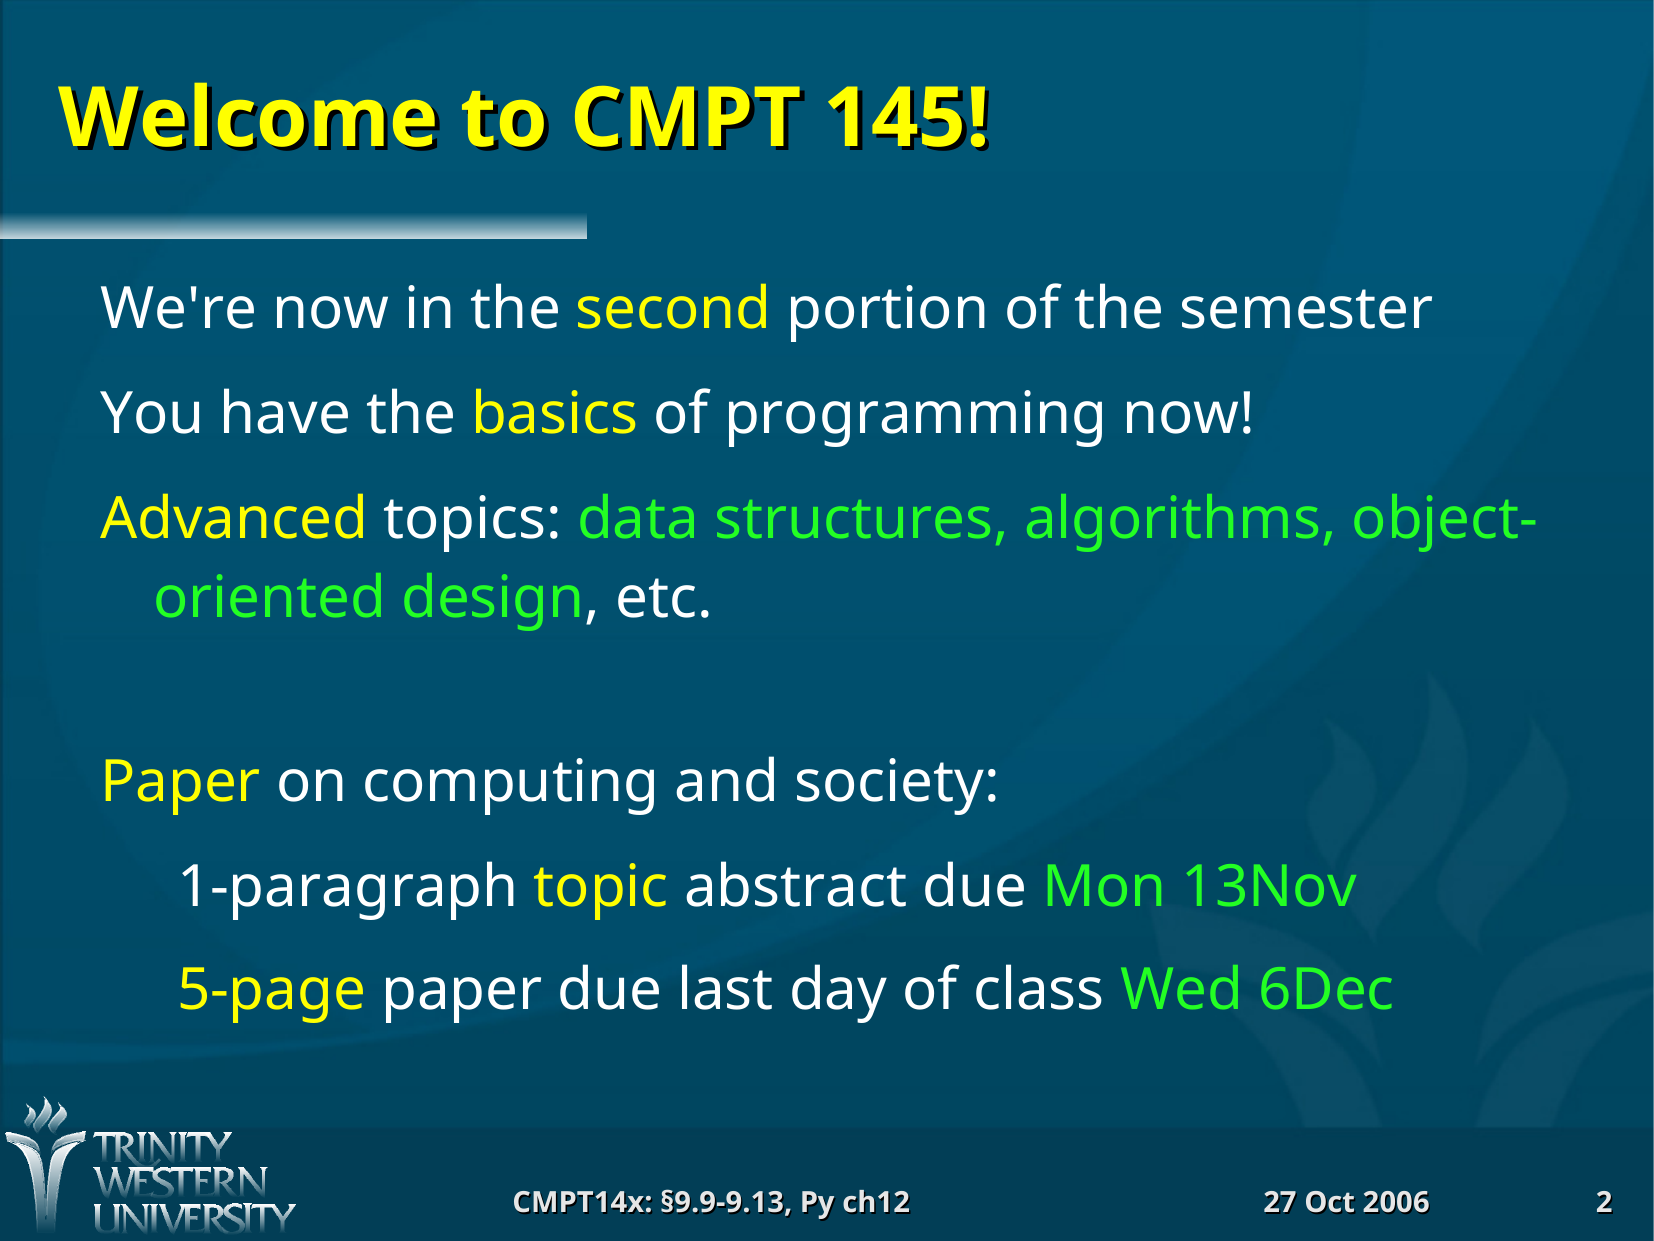

# Welcome to CMPT 145!
We're now in the second portion of the semester
You have the basics of programming now!
Advanced topics: data structures, algorithms, object-oriented design, etc.
Paper on computing and society:
1-paragraph topic abstract due Mon 13Nov
5-page paper due last day of class Wed 6Dec
CMPT14x: §9.9-9.13, Py ch12
27 Oct 2006
2